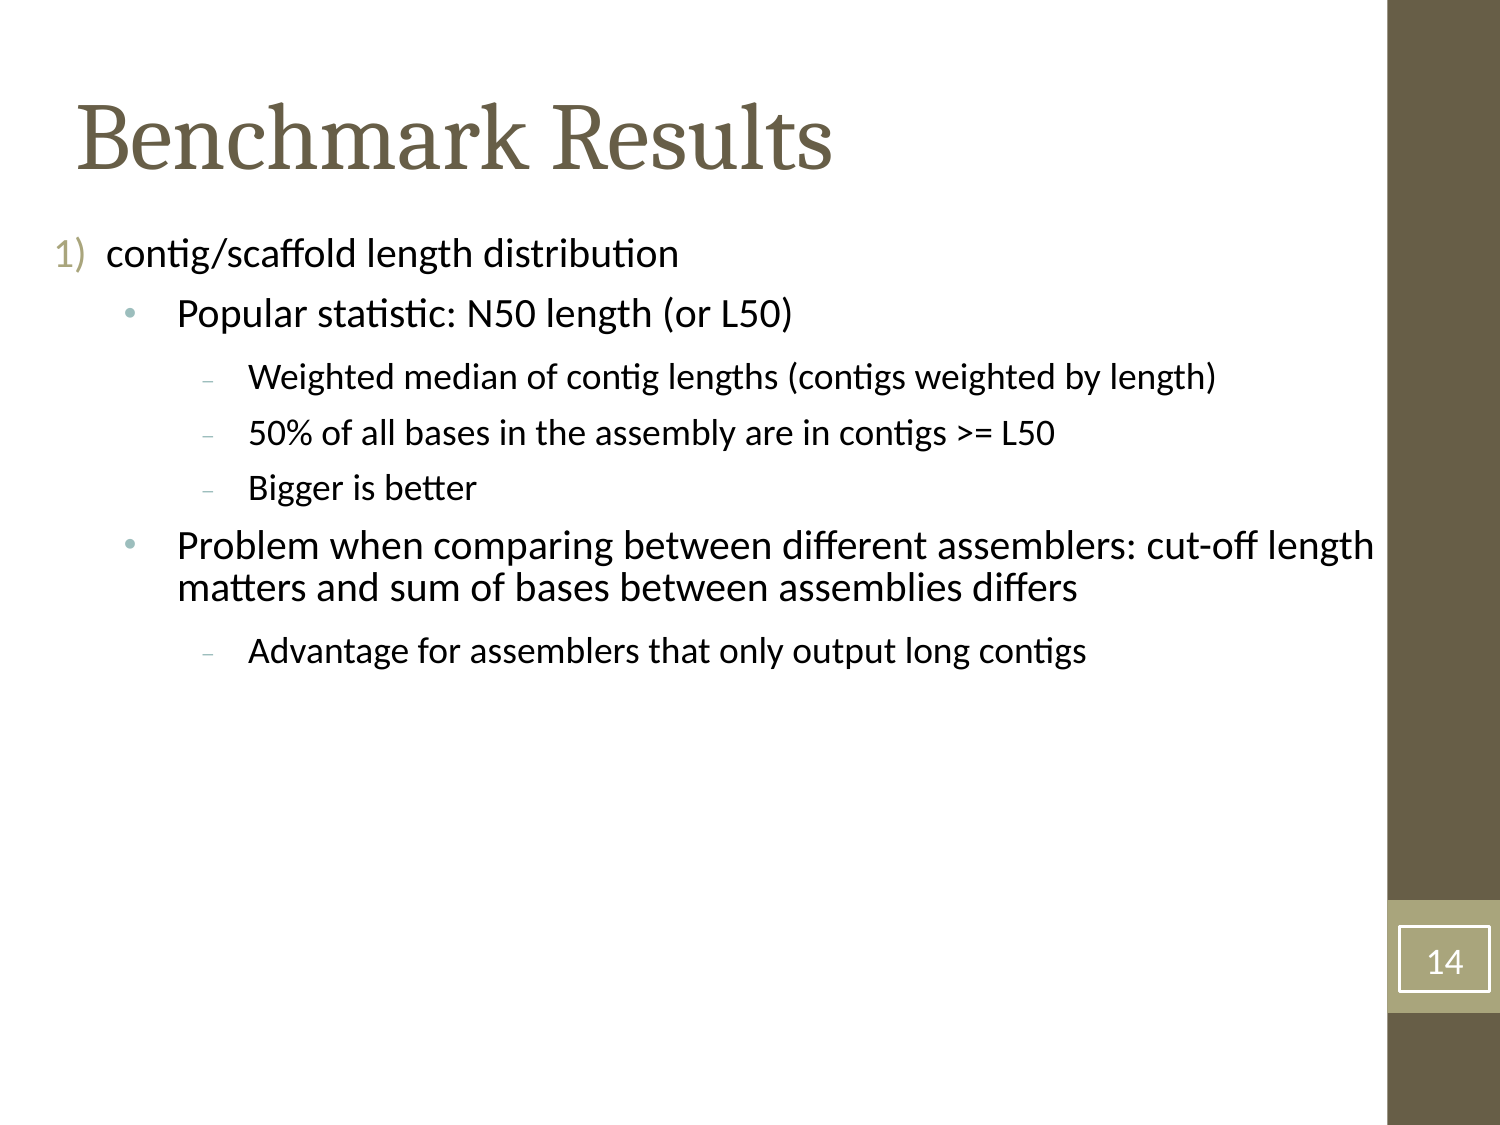

# Benchmark Results
contig/scaffold length distribution
Popular statistic: N50 length (or L50)
Weighted median of contig lengths (contigs weighted by length)
50% of all bases in the assembly are in contigs >= L50
Bigger is better
Problem when comparing between different assemblers: cut-off length matters and sum of bases between assemblies differs
Advantage for assemblers that only output long contigs
14